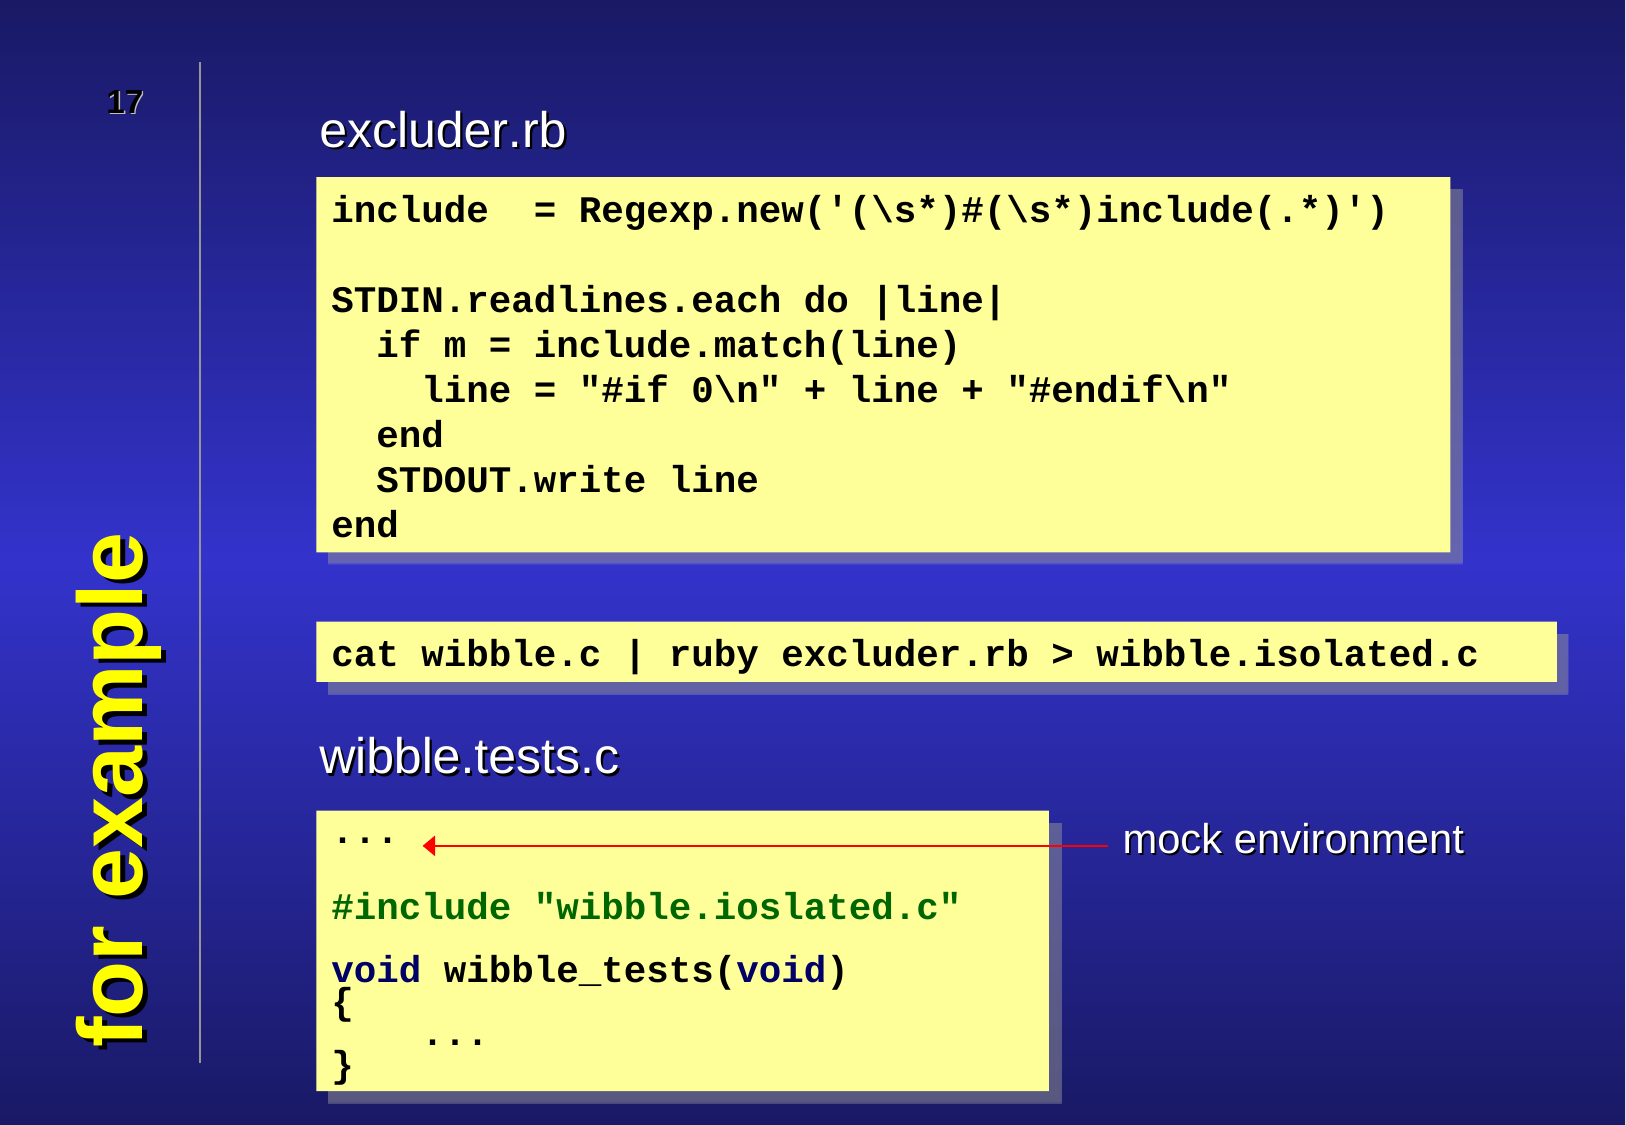

17
excluder.rb
include = Regexp.new('(\s*)#(\s*)include(.*)')
STDIN.readlines.each do |line|
 if m = include.match(line)
 line = "#if 0\n" + line + "#endif\n"
 end
 STDOUT.write line
end
# for example
cat wibble.c | ruby excluder.rb > wibble.isolated.c
wibble.tests.c
mock environment
...
#include "wibble.ioslated.c"
void wibble_tests(void)
{
 ...
}